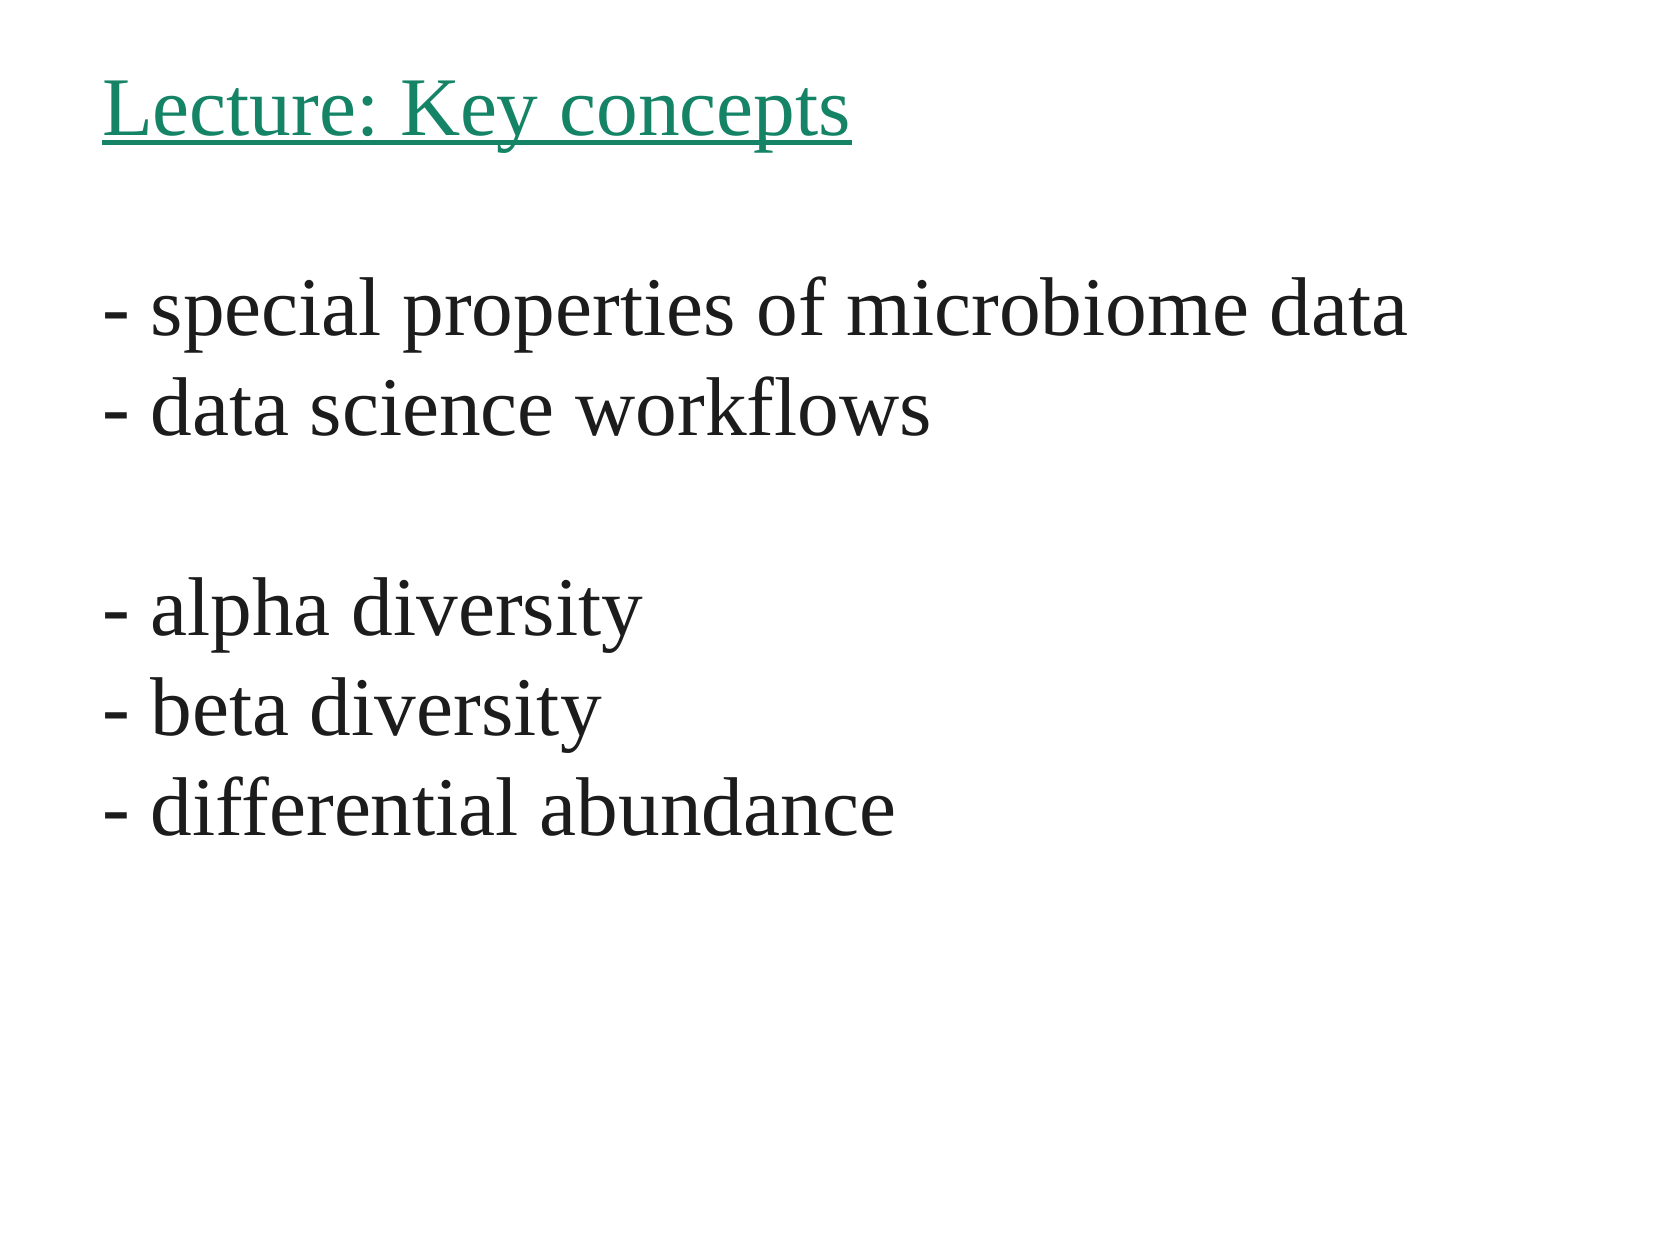

Lecture: Key concepts
- special properties of microbiome data
- data science workflows
- alpha diversity
- beta diversity
- differential abundance